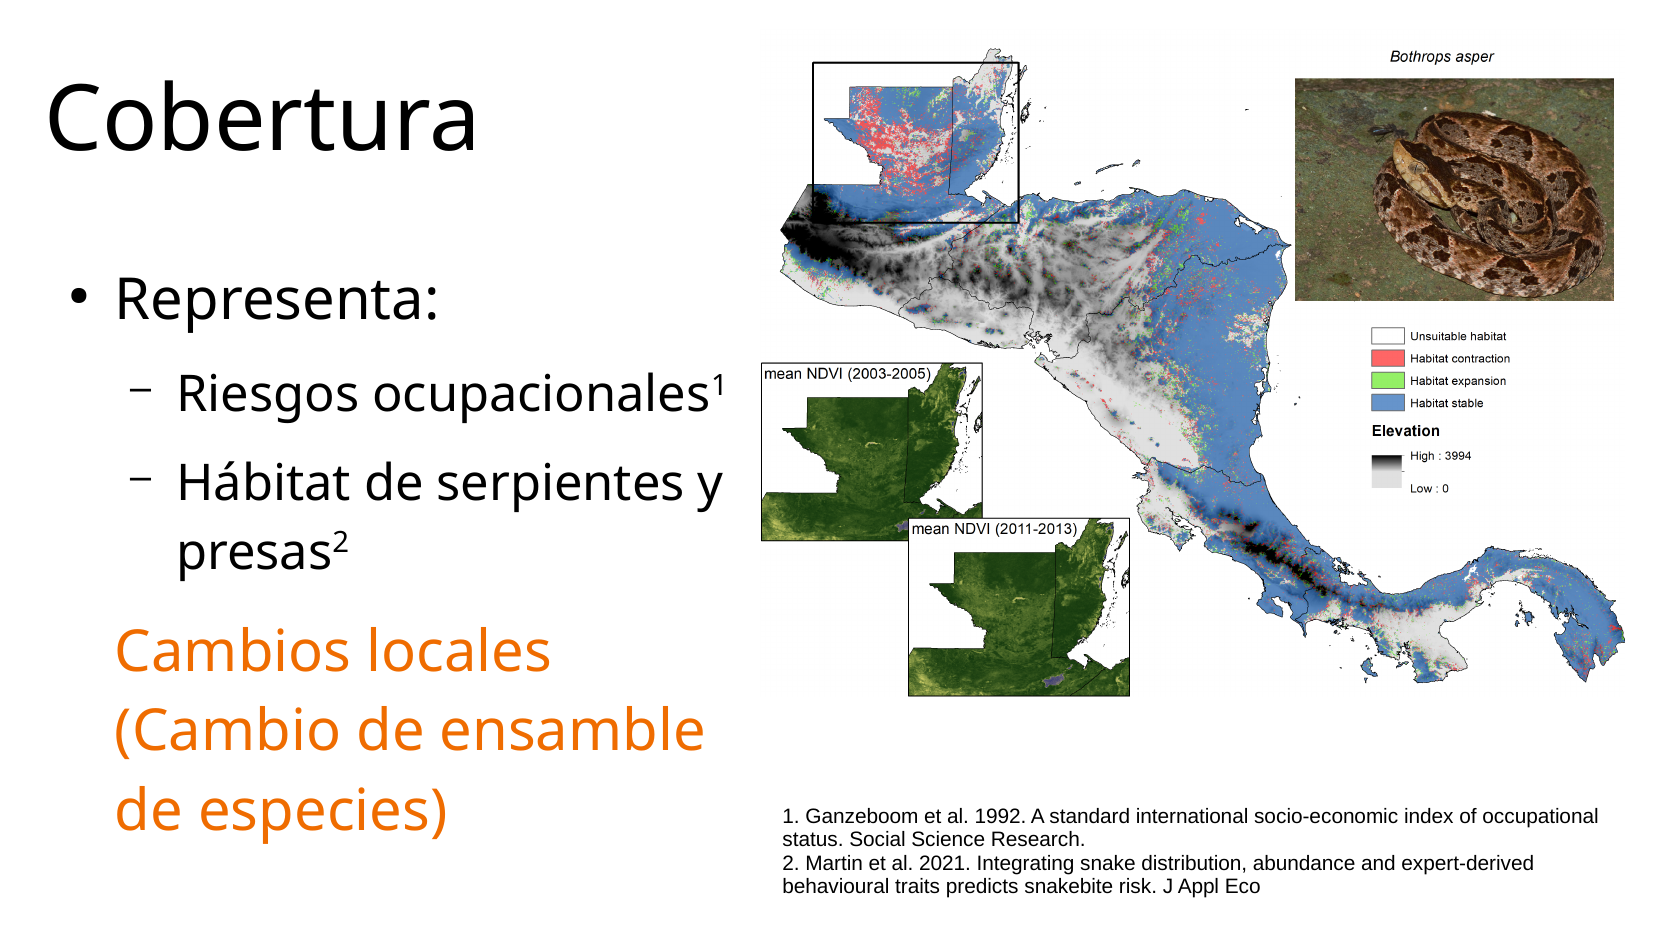

# Cobertura
Representa:
Riesgos ocupacionales1
Hábitat de serpientes y presas2
Cambios locales (Cambio de ensamble de especies)
1. Ganzeboom et al. 1992. A standard international socio-economic index of occupational status. Social Science Research.
2. Martin et al. 2021. Integrating snake distribution, abundance and expert-derived behavioural traits predicts snakebite risk. J Appl Eco